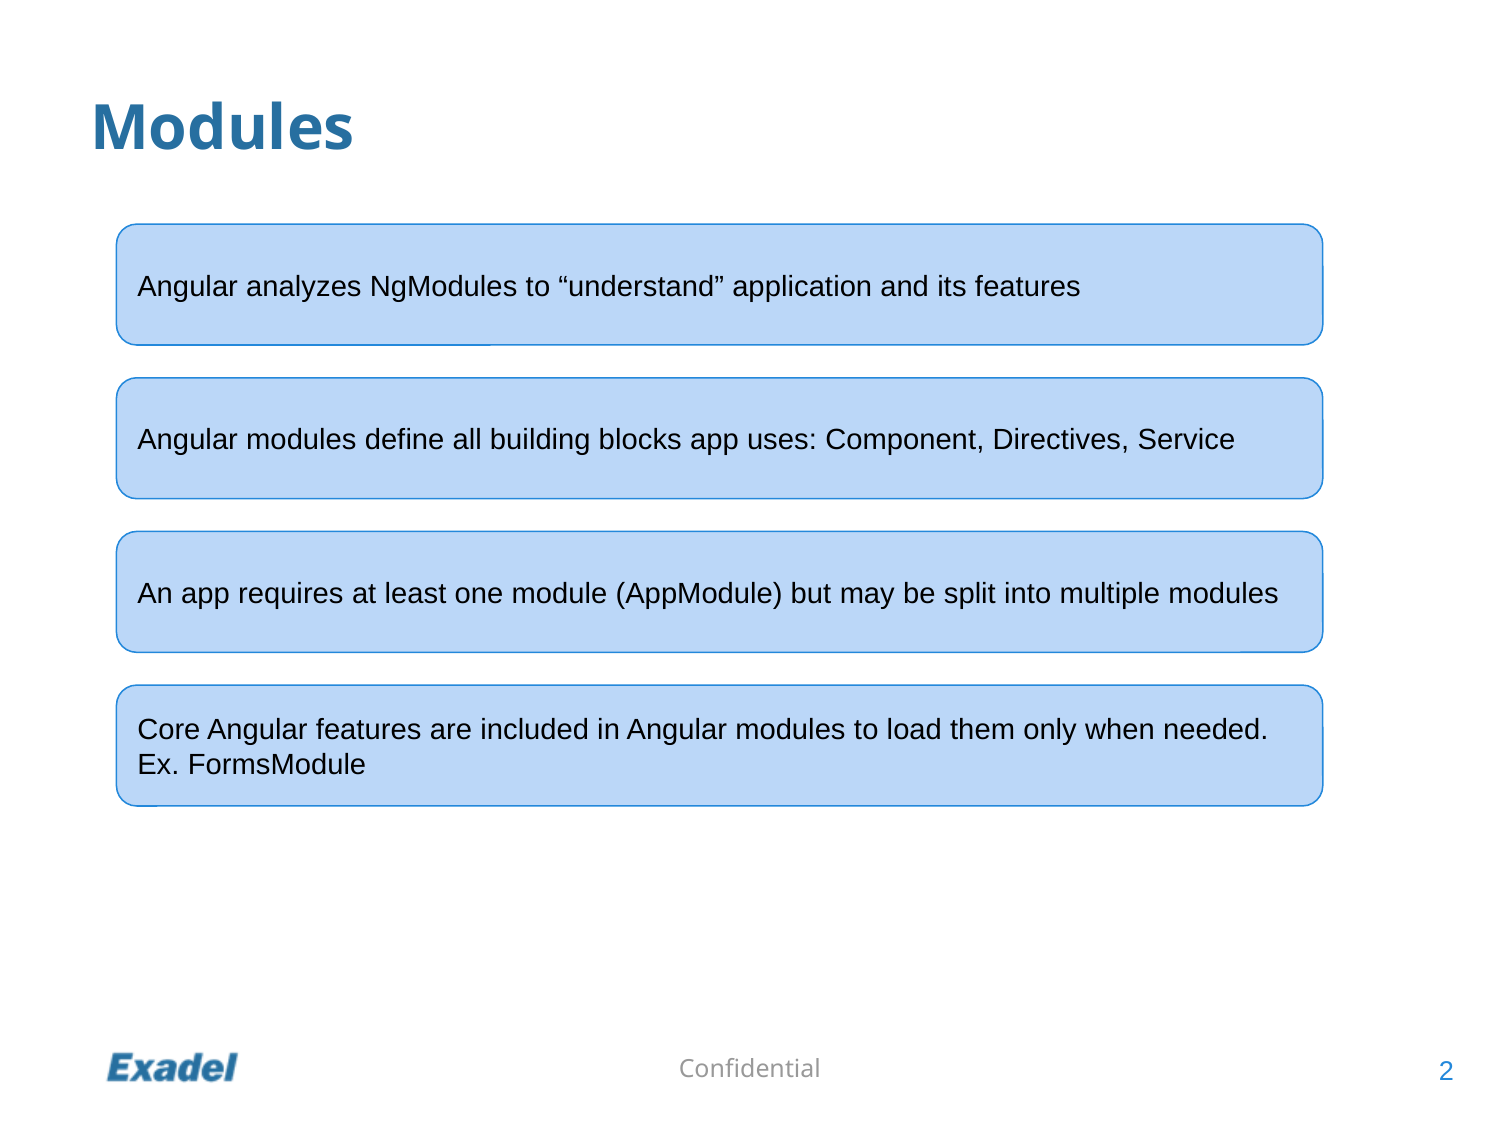

# Modules
Angular analyzes NgModules to “understand” application and its features
Angular modules define all building blocks app uses: Component, Directives, Service
An app requires at least one module (AppModule) but may be split into multiple modules
Core Angular features are included in Angular modules to load them only when needed. Ex. FormsModule